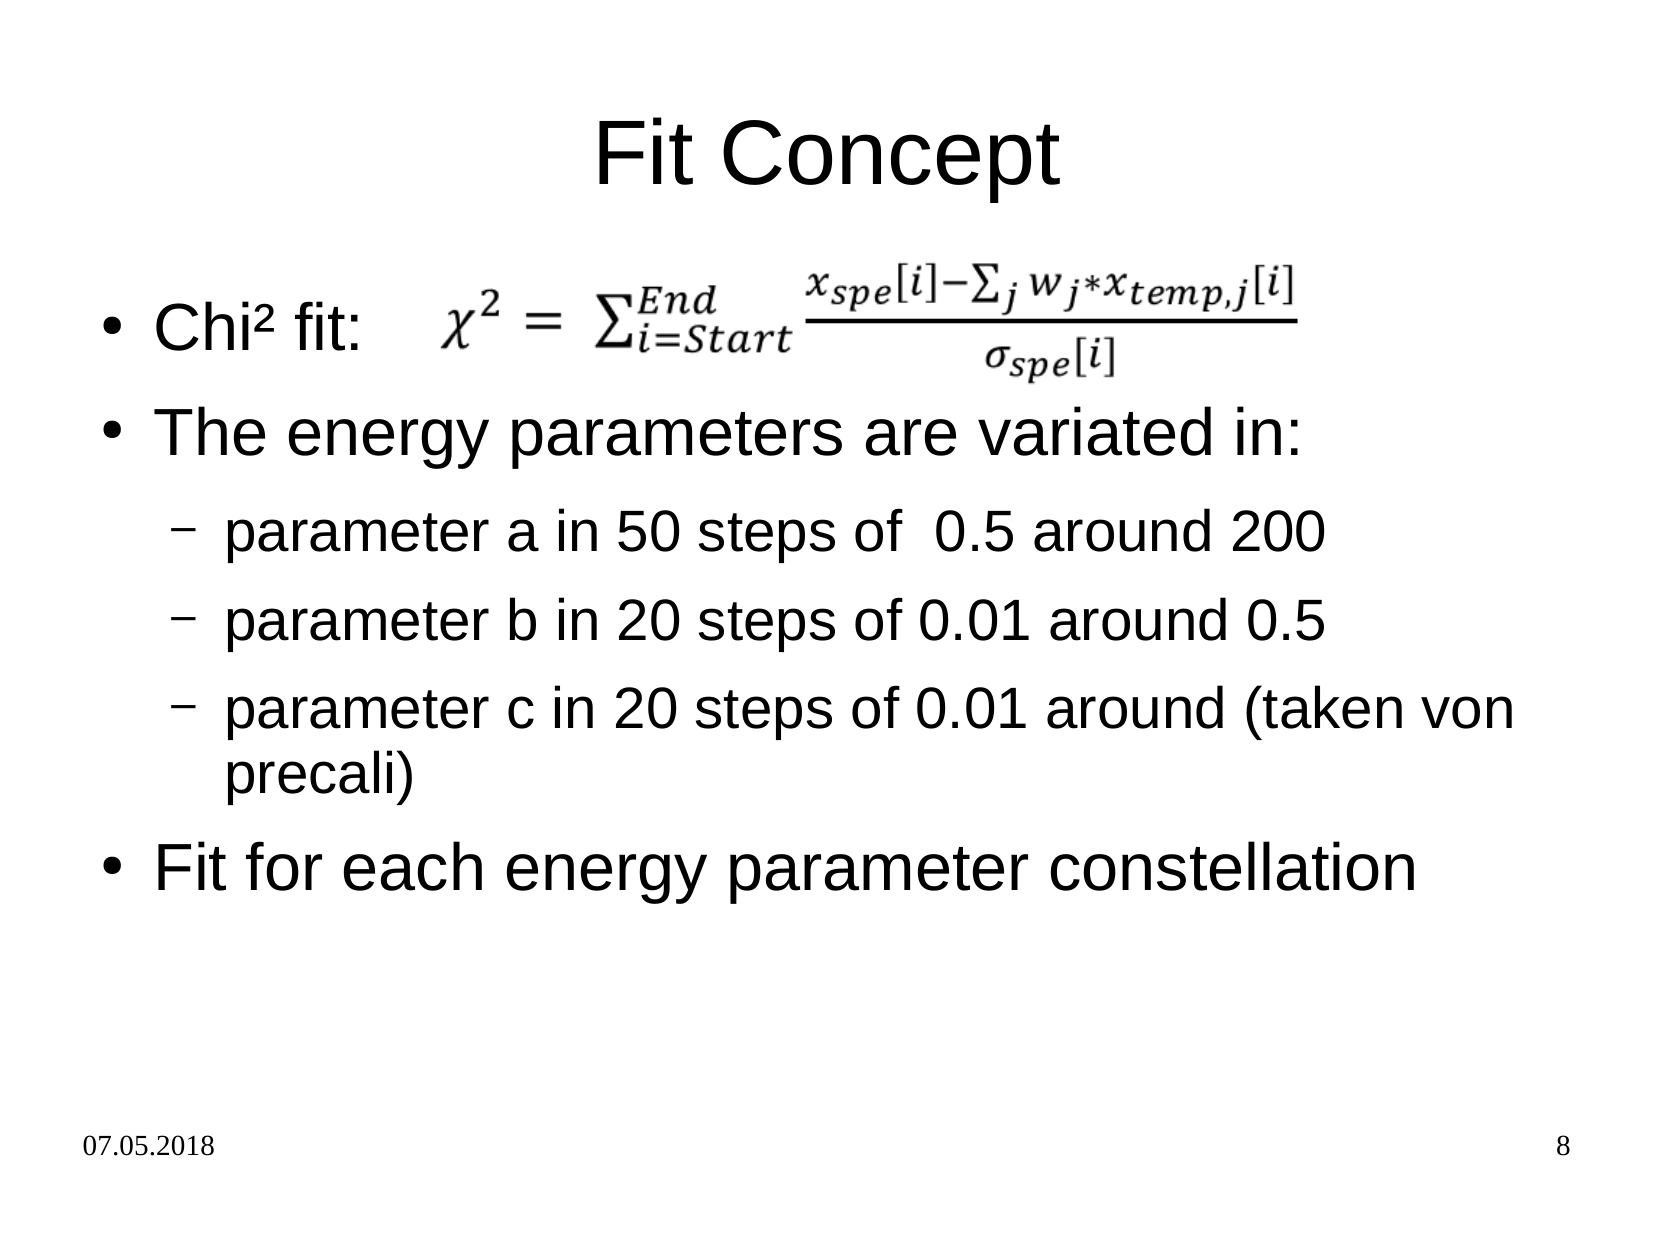

# Fit Concept
Chi² fit:
The energy parameters are variated in:
parameter a in 50 steps of 0.5 around 200
parameter b in 20 steps of 0.01 around 0.5
parameter c in 20 steps of 0.01 around (taken von precali)
Fit for each energy parameter constellation
07.05.2018
8